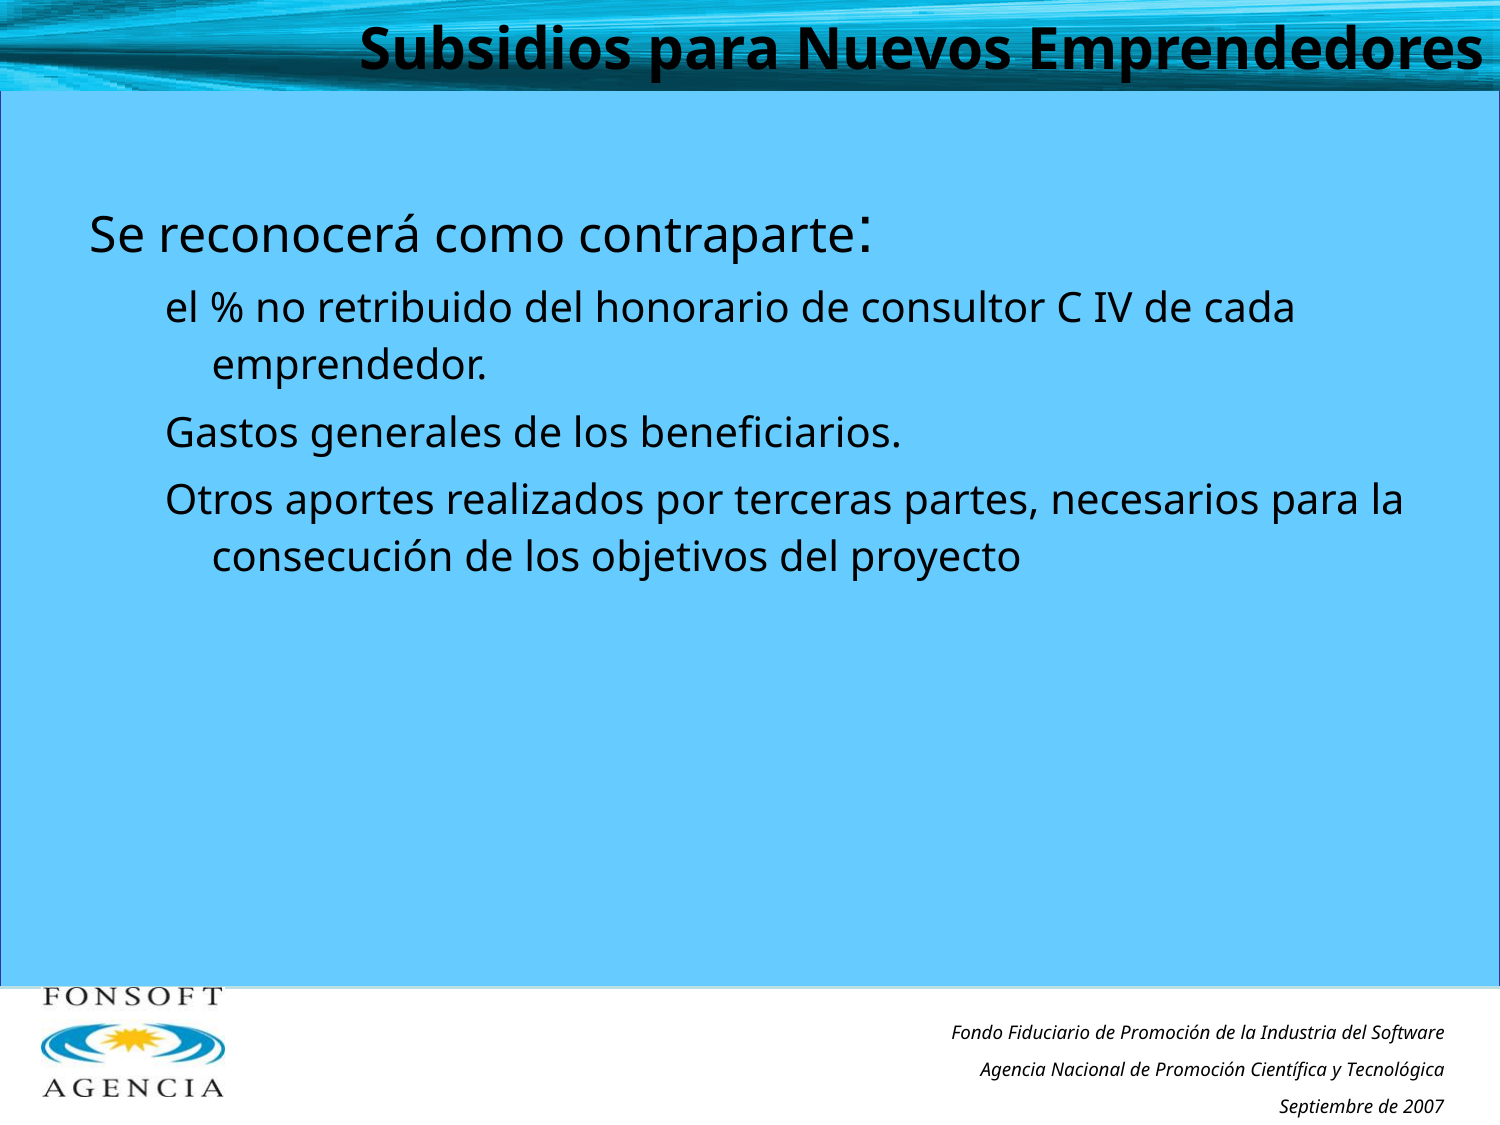

# Subsidios para Nuevos Emprendedores
Se reconocerá como contraparte:
el % no retribuido del honorario de consultor C IV de cada emprendedor.
Gastos generales de los beneficiarios.
Otros aportes realizados por terceras partes, necesarios para la consecución de los objetivos del proyecto